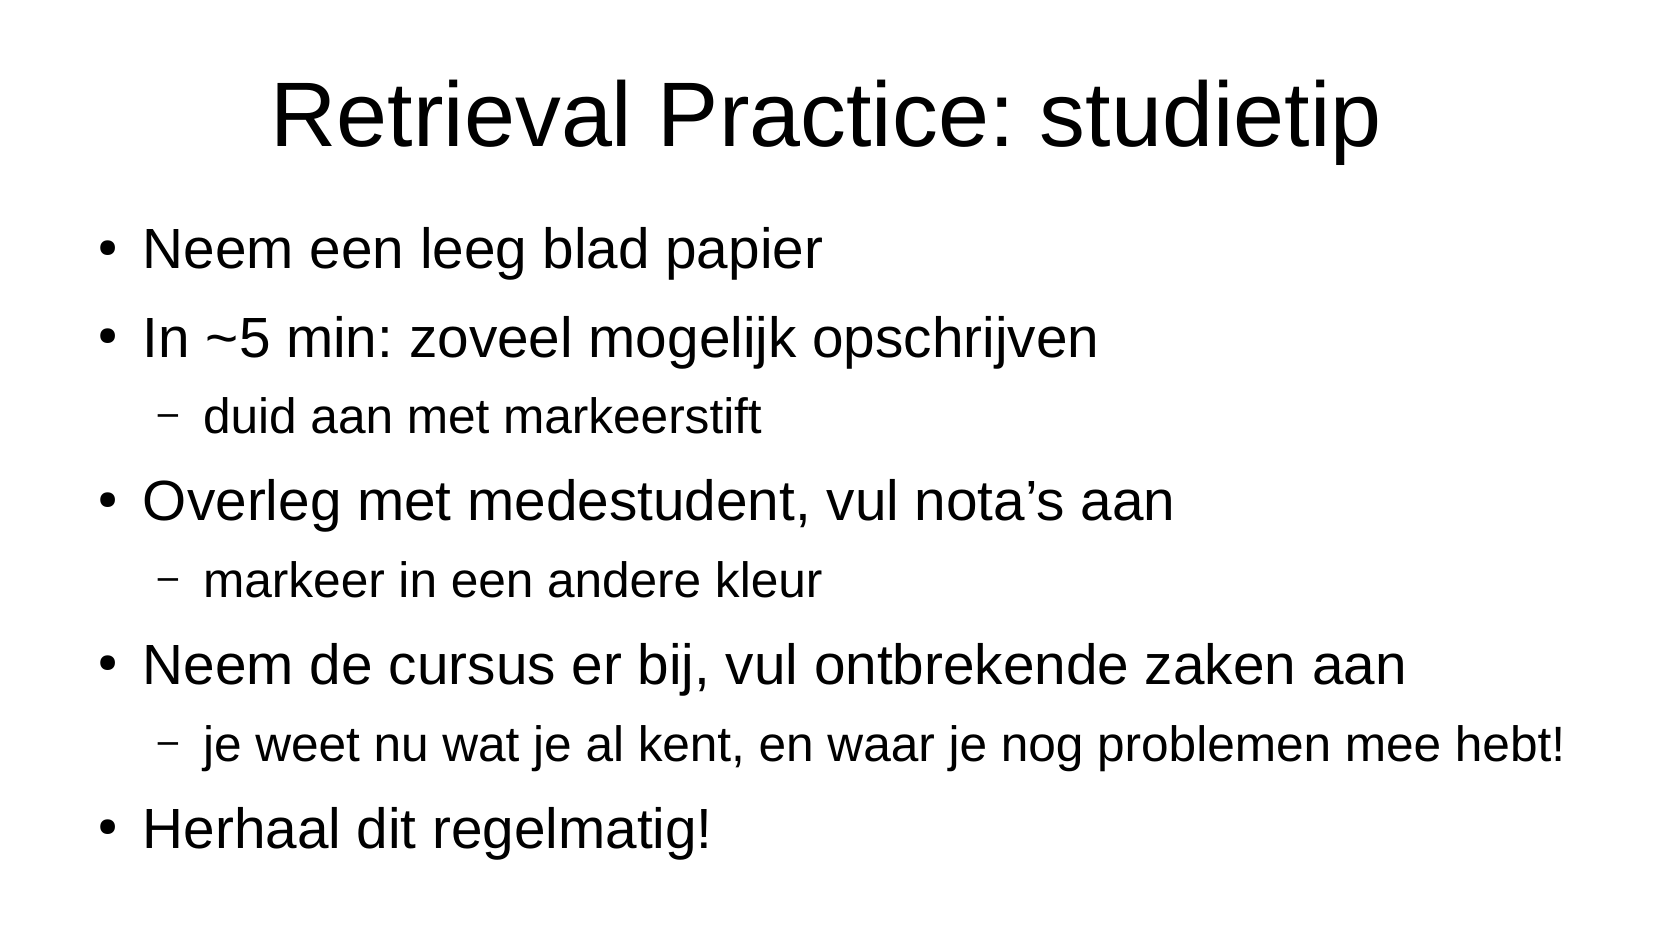

# Retrieval Practice: studietip
Neem een leeg blad papier
In ~5 min: zoveel mogelijk opschrijven
duid aan met markeerstift
Overleg met medestudent, vul nota’s aan
markeer in een andere kleur
Neem de cursus er bij, vul ontbrekende zaken aan
je weet nu wat je al kent, en waar je nog problemen mee hebt!
Herhaal dit regelmatig!